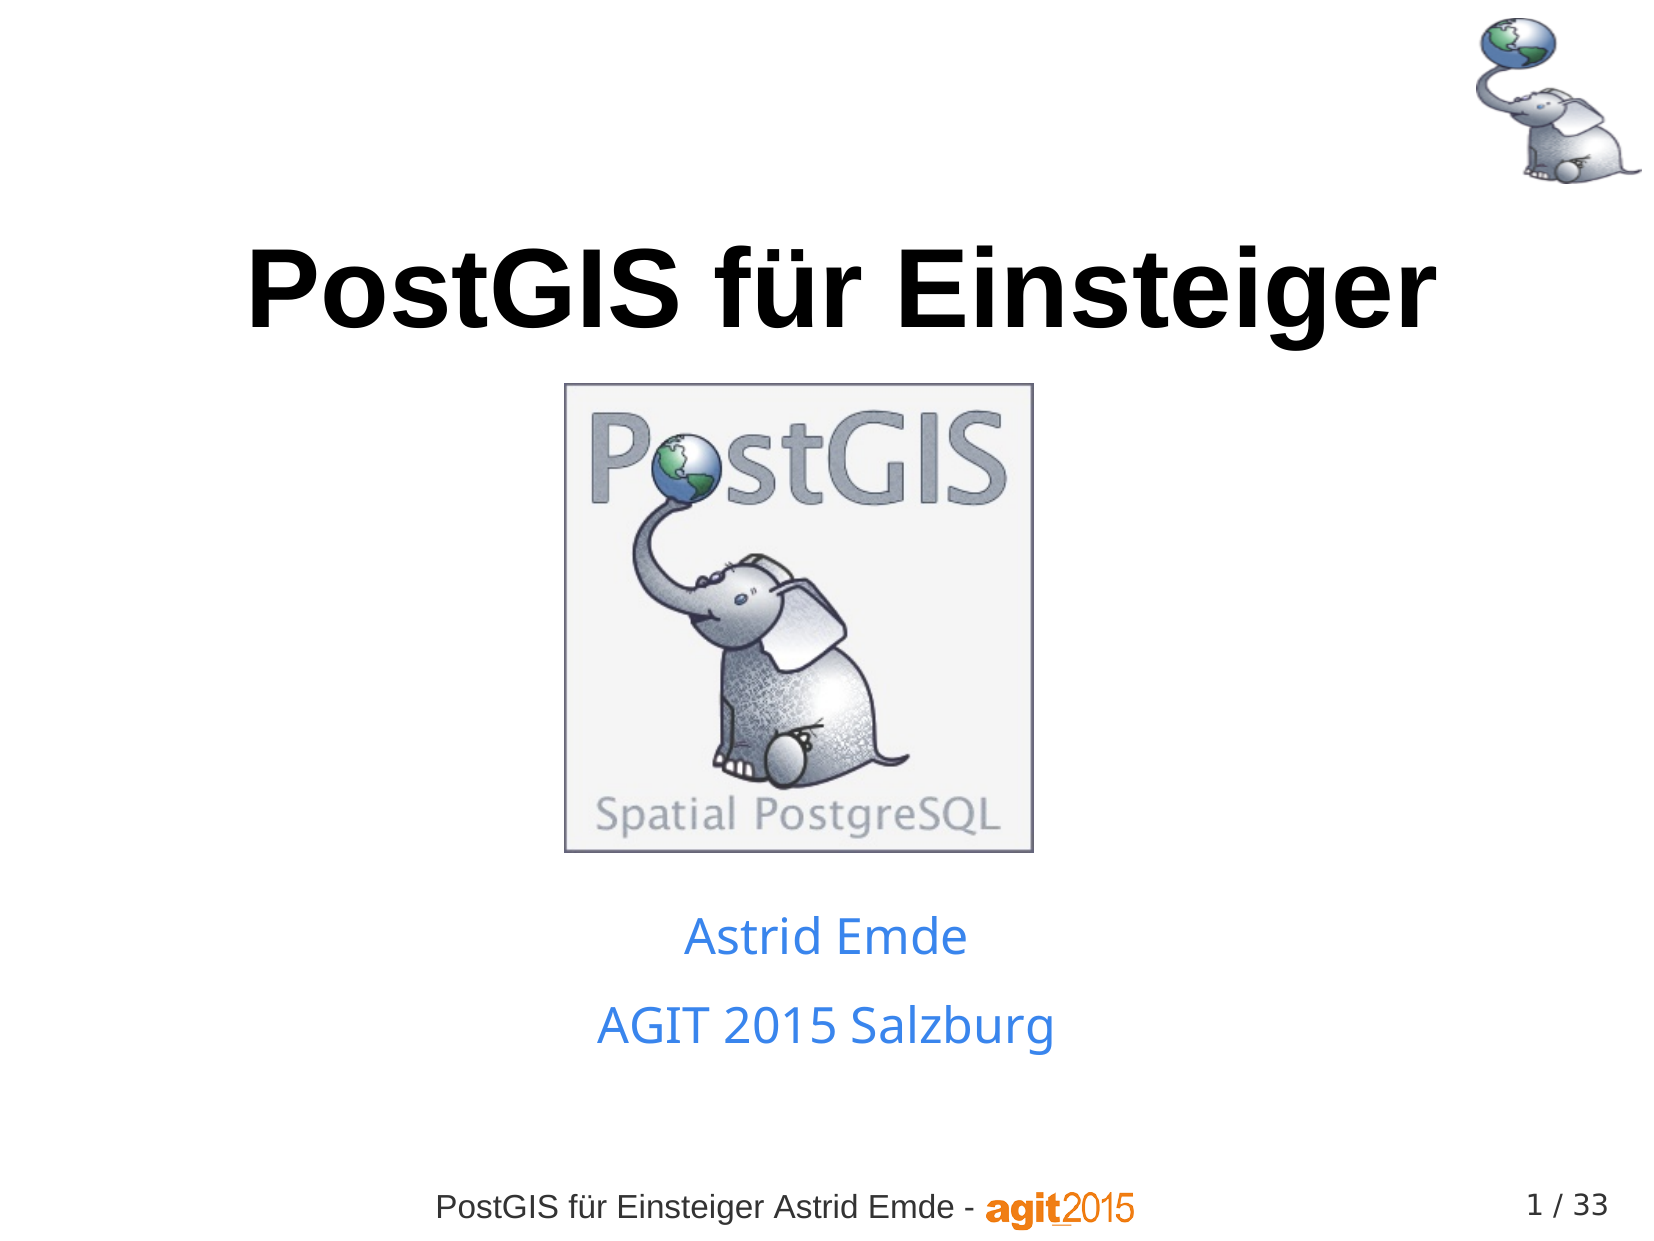

PostGIS für Einsteiger
Astrid Emde
AGIT 2015 Salzburg